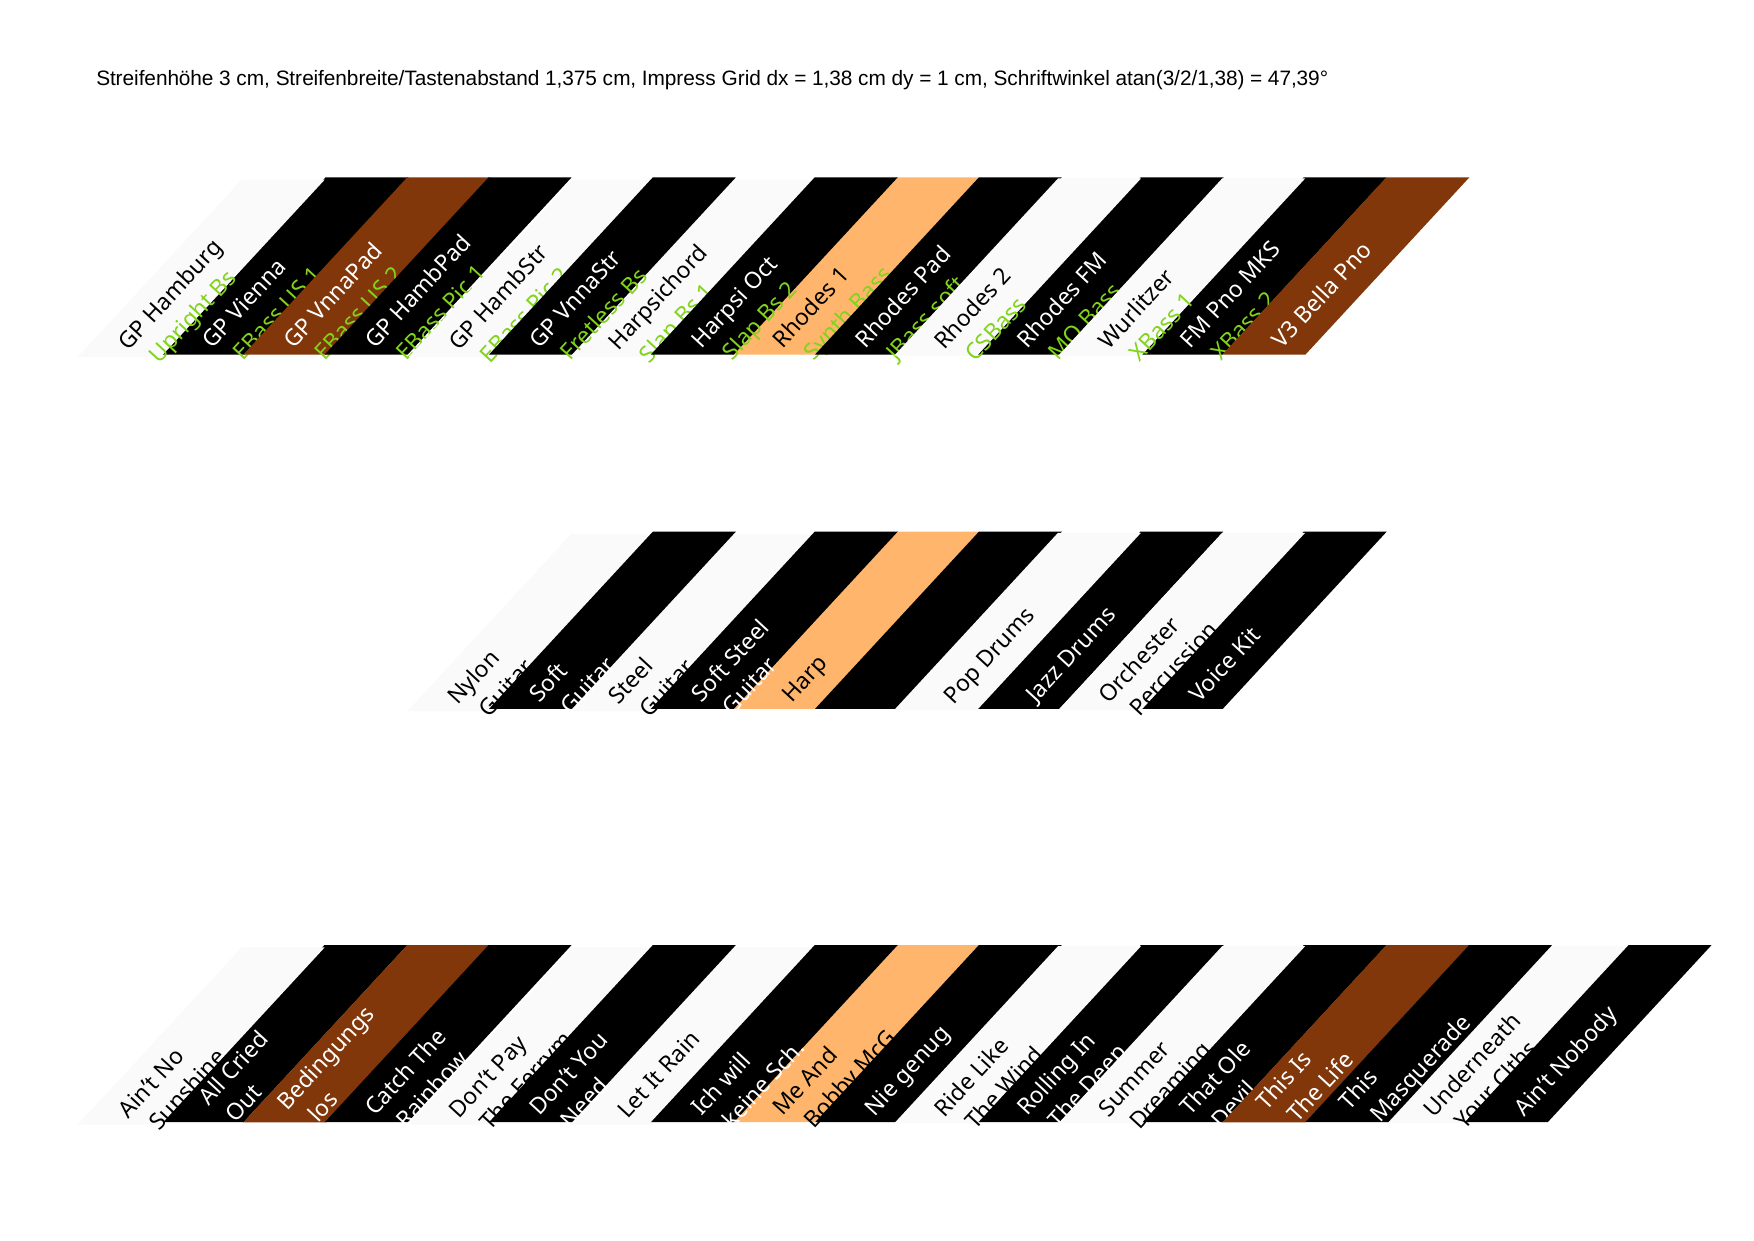

Streifenhöhe 3 cm, Streifenbreite/Tastenabstand 1,375 cm, Impress Grid dx = 1,38 cm dy = 1 cm, Schriftwinkel atan(3/2/1,38) = 47,39°
GP Vienna
 EBass US 1
GP HambPad
 EBass Pic 1
GP VnnaStr
 Fretless Bs
Harpsi Oct
 Slap Bs 2
Rhodes 1
 Synth Bass
Rhodes Pad
 JBass soft
Rhodes FM
 MO Bass
FM Pno MKS
 XBass 2
GP VnnaPad
 EBass US 2
 V3 Bella Pno
Rhodes 2
 CSBass
Wurlitzer
 XBass 1
GP Hamburg
 Upright Bs
GP HambStr
 EBass Pic 2
Harpsichord
 Slap Bs 1
Soft
 Guitar
Soft Steel
 Guitar
 Harp
 Voice Kit
 Jazz Drums
 Pop Drums
Orchester
 Percussion
Nylon
 Guitar
Steel
 Guitar
 All Cried
 Out
This
 Masquerade
Bedingungs
 los
This Is
 The Life
Catch The
 Rainbow
Don’t You
 Need
Ich will
 keine Sch.
Me And
 Bobby McG
 Nie genug
Rolling In
 The Deep
That Ole
 Devil
 Ain’t Nobody
Ride Like
 The Wind
Summer
 Dreaming
Underneath
 Your Clths
Ain’t No
 Sunshine
Don’t Pay
 The Ferrym.
 Let It Rain